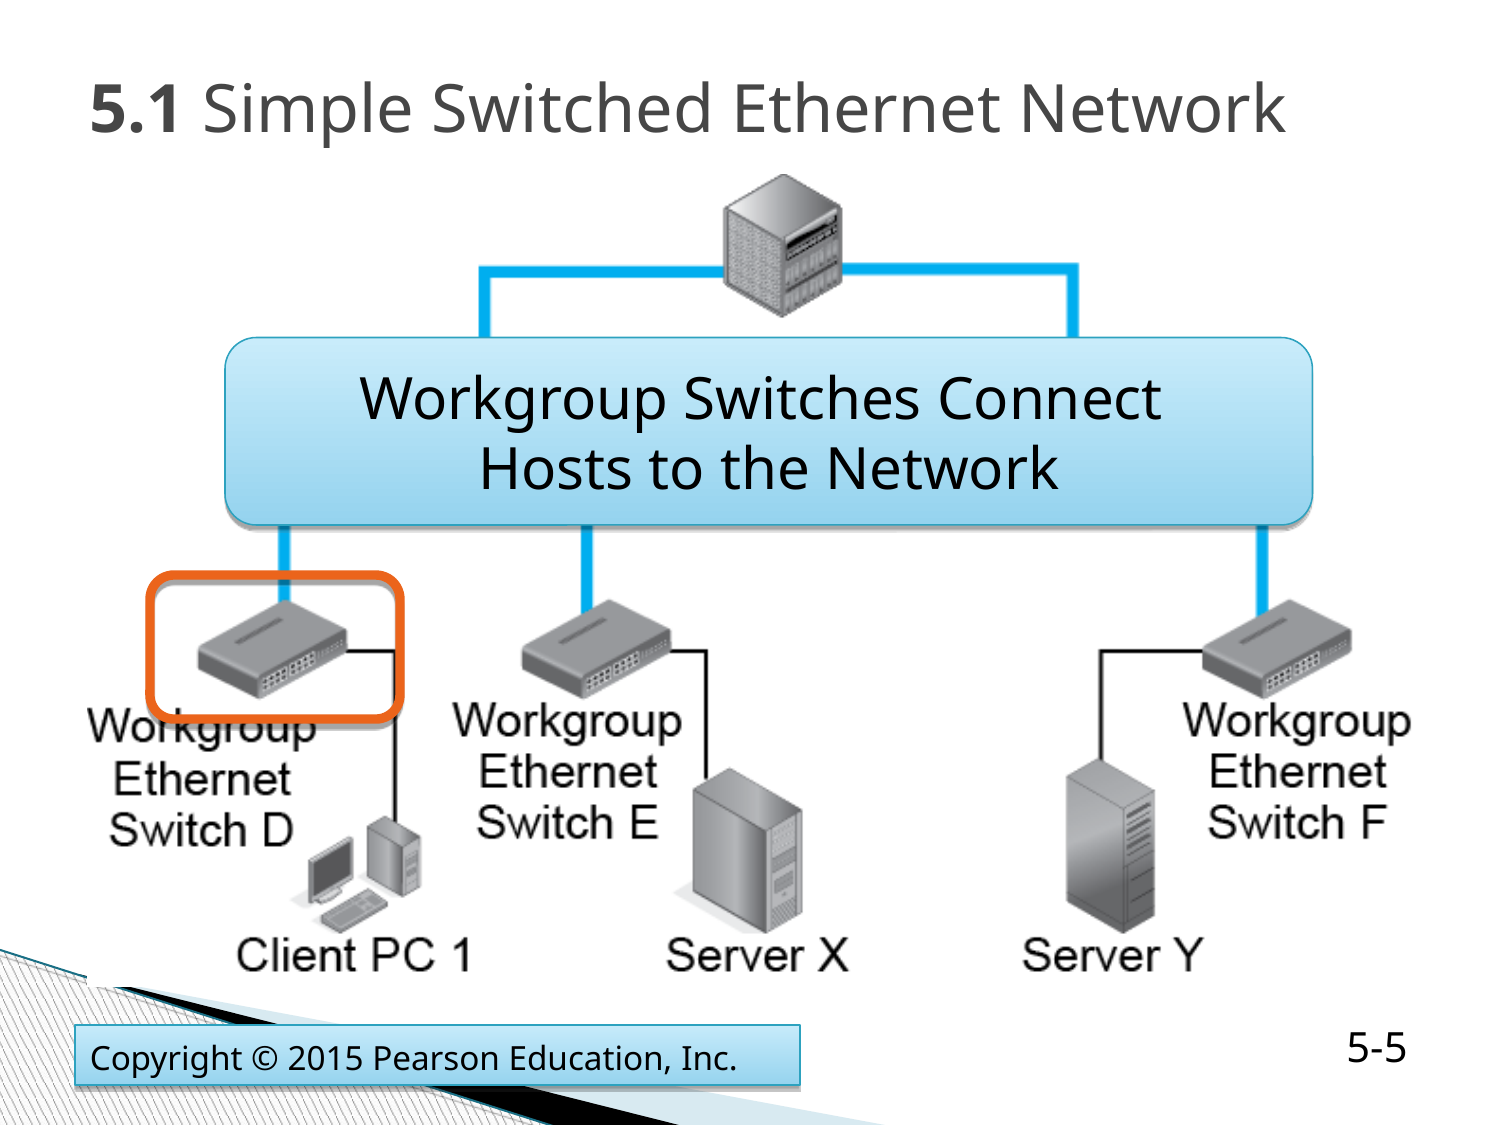

5.1 Simple Switched Ethernet Network
#
Workgroup Switches Connect
Hosts to the Network
Copyright © 2015 Pearson Education, Inc.